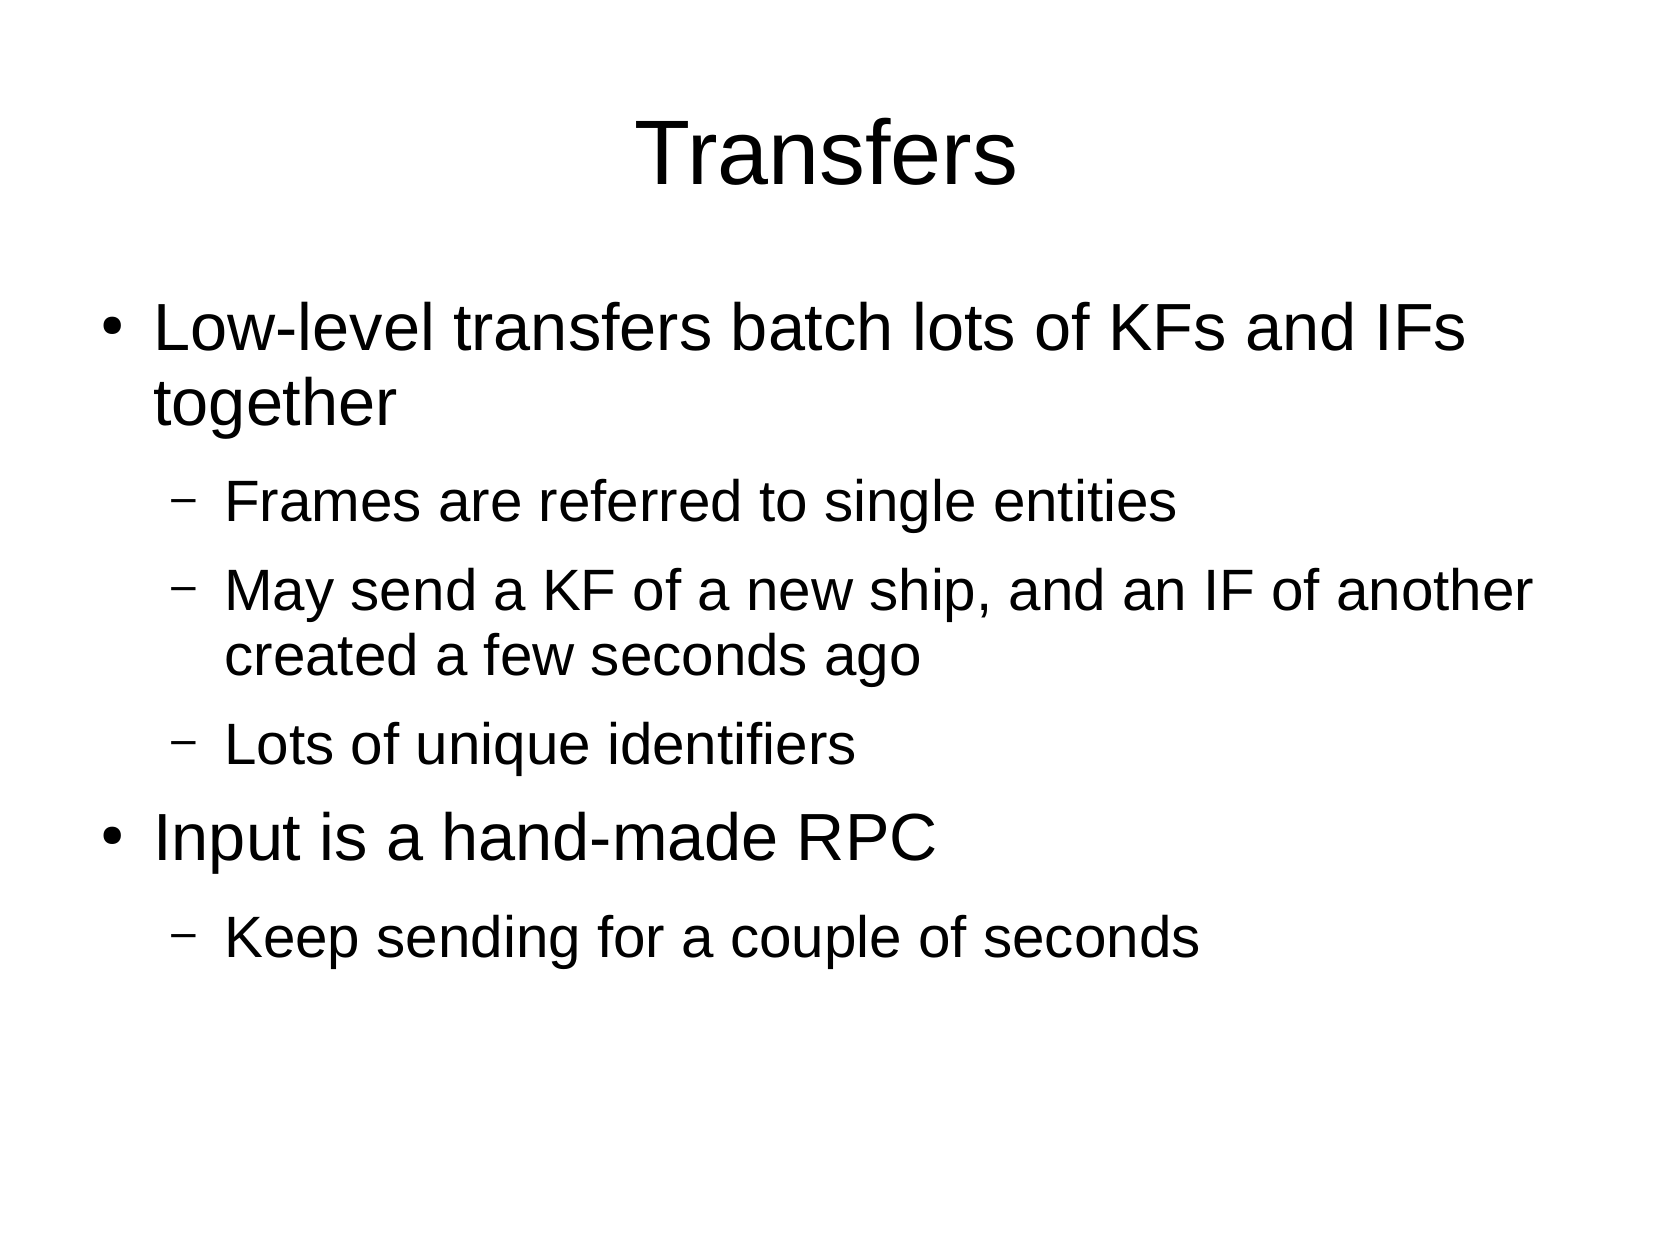

# Transfers
Low-level transfers batch lots of KFs and IFs together
Frames are referred to single entities
May send a KF of a new ship, and an IF of another created a few seconds ago
Lots of unique identifiers
Input is a hand-made RPC
Keep sending for a couple of seconds